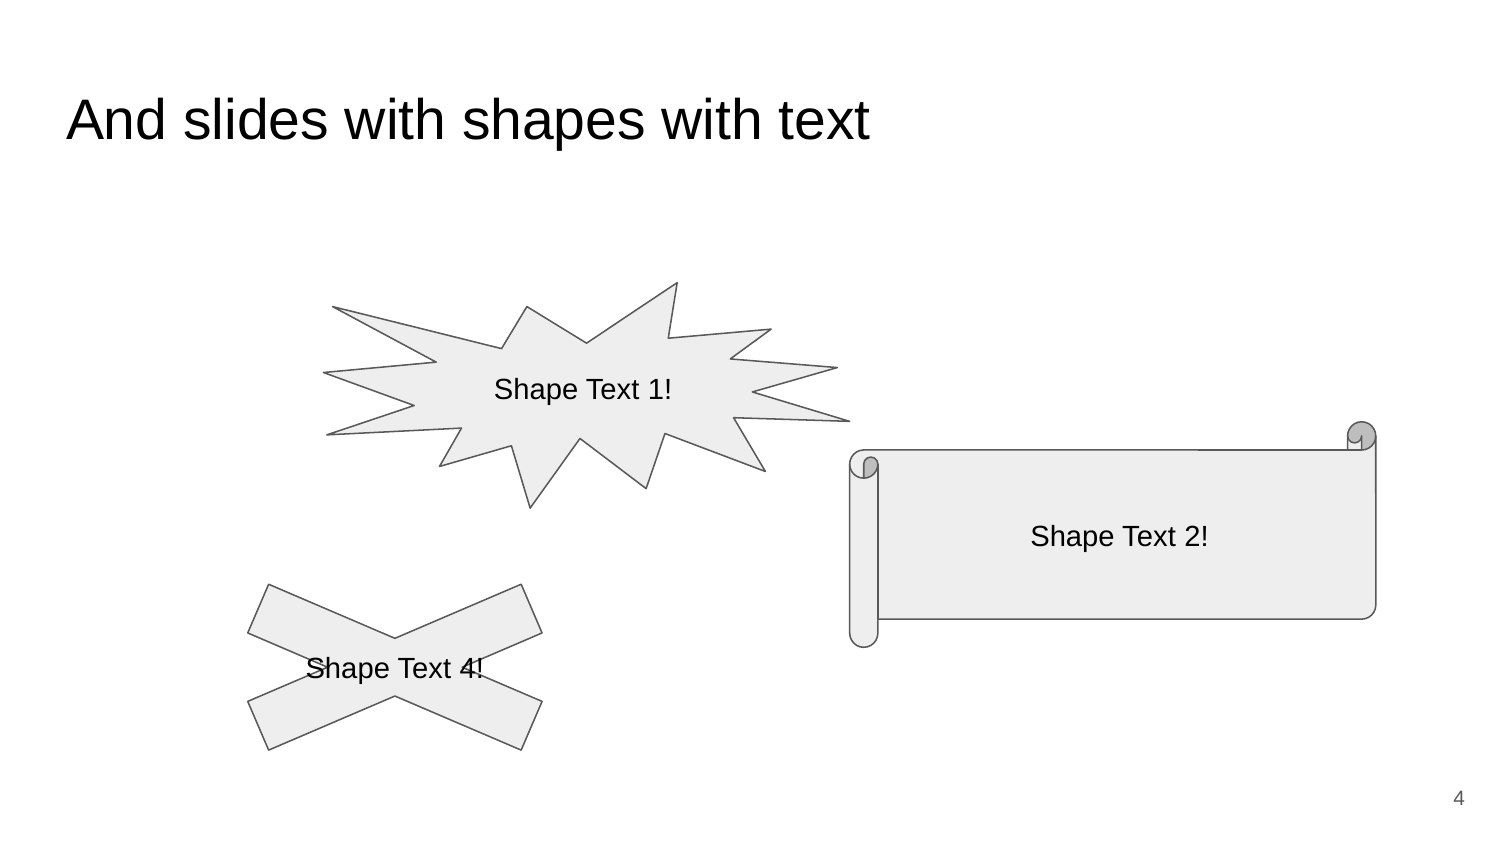

# And slides with shapes with text
Shape Text 1!
Shape Text 2!
Shape Text 4!